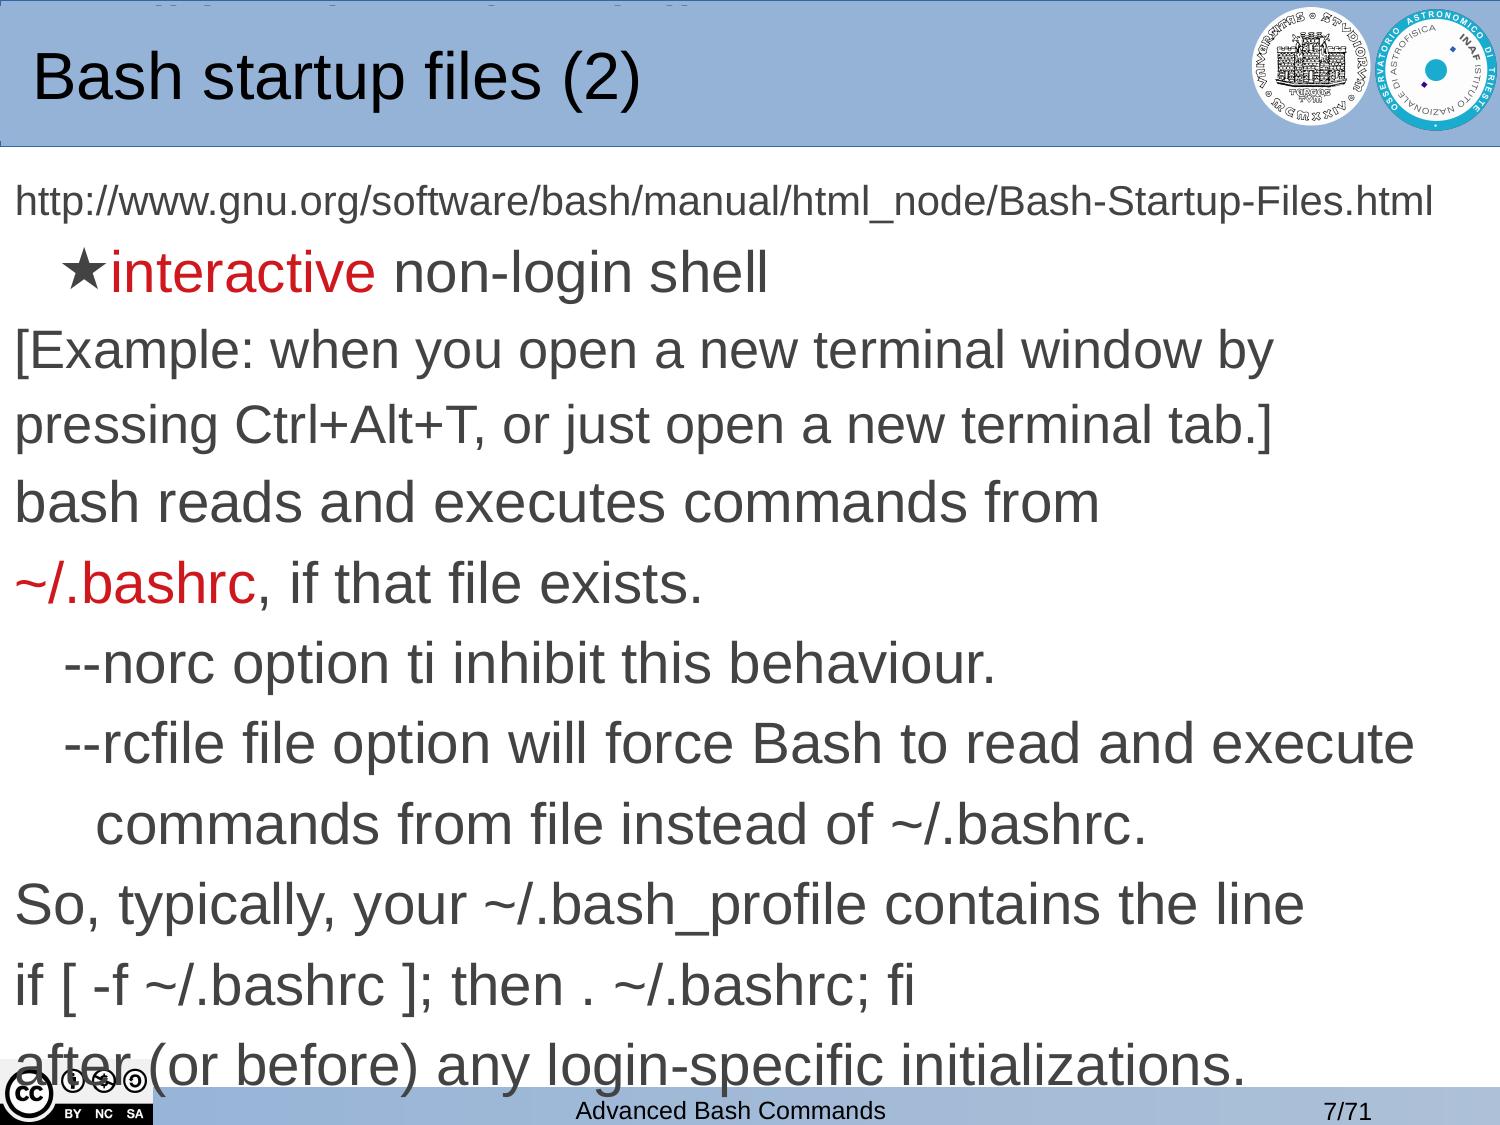

Traditional service delivery
Bash startup files (2)
# http://www.gnu.org/software/bash/manual/html_node/Bash-Startup-Files.html
interactive non-login shell
[Example: when you open a new terminal window by pressing Ctrl+Alt+T, or just open a new terminal tab.]
bash reads and executes commands from
~/.bashrc, if that file exists.
 --norc option ti inhibit this behaviour.
 --rcfile file option will force Bash to read and execute commands from file instead of ~/.bashrc.
So, typically, your ~/.bash_profile contains the line
if [ -f ~/.bashrc ]; then . ~/.bashrc; fi
after (or before) any login-specific initializations.